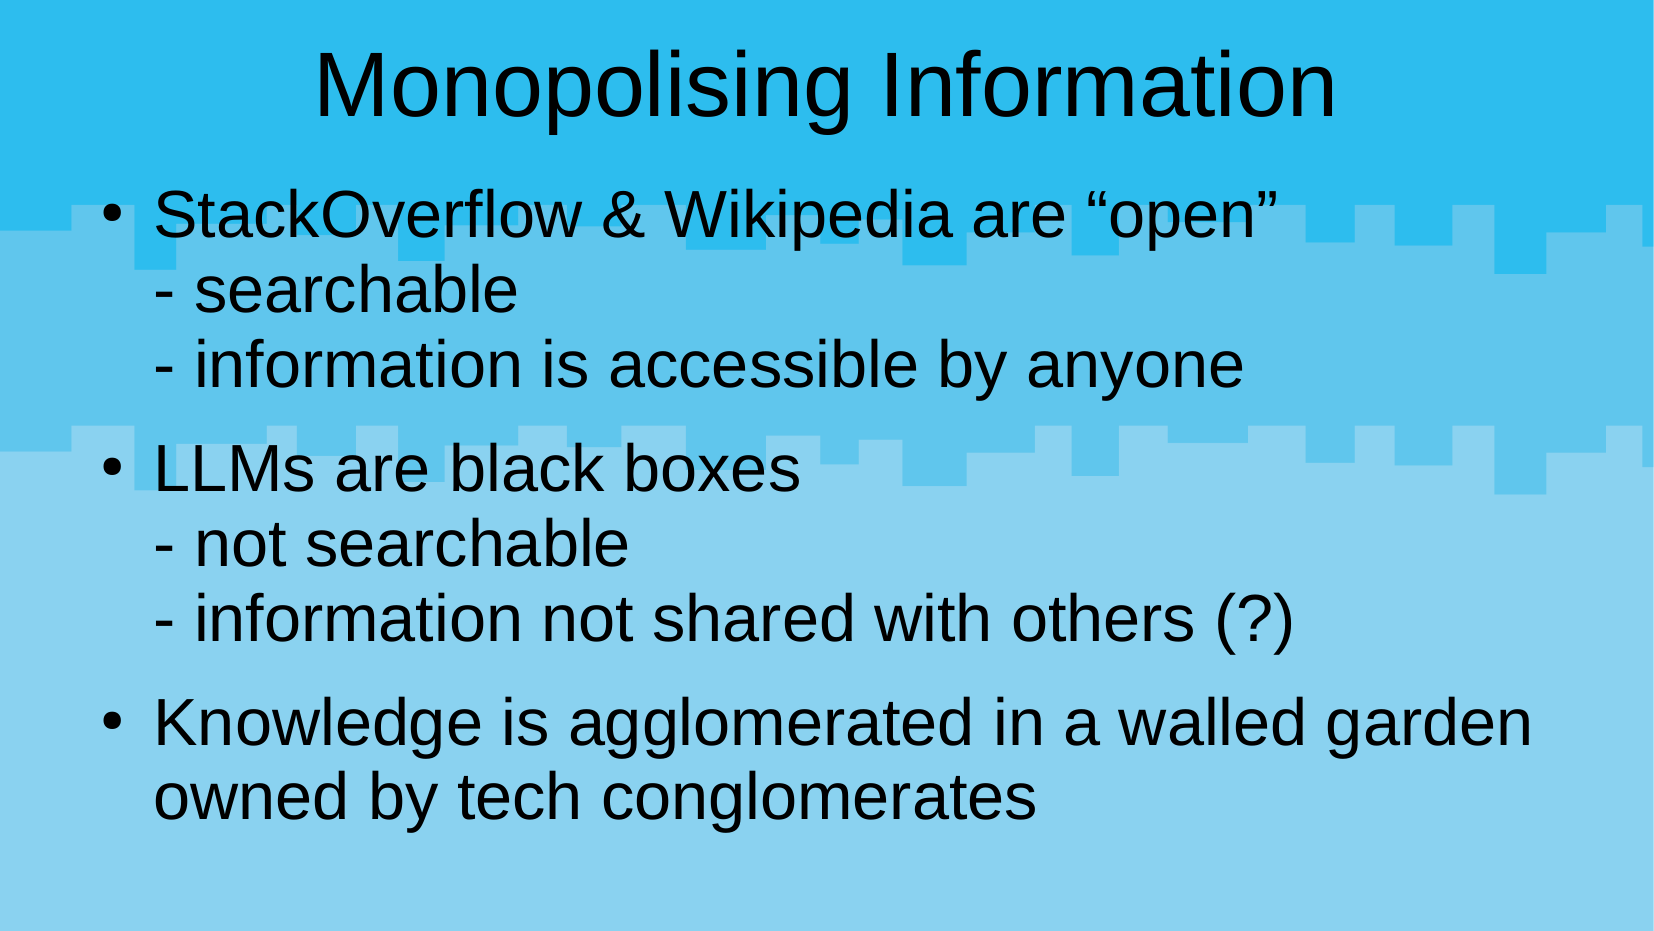

# Monopolising Information
StackOverflow & Wikipedia are “open”
- searchable
- information is accessible by anyone
LLMs are black boxes
- not searchable
- information not shared with others (?)
Knowledge is agglomerated in a walled garden owned by tech conglomerates